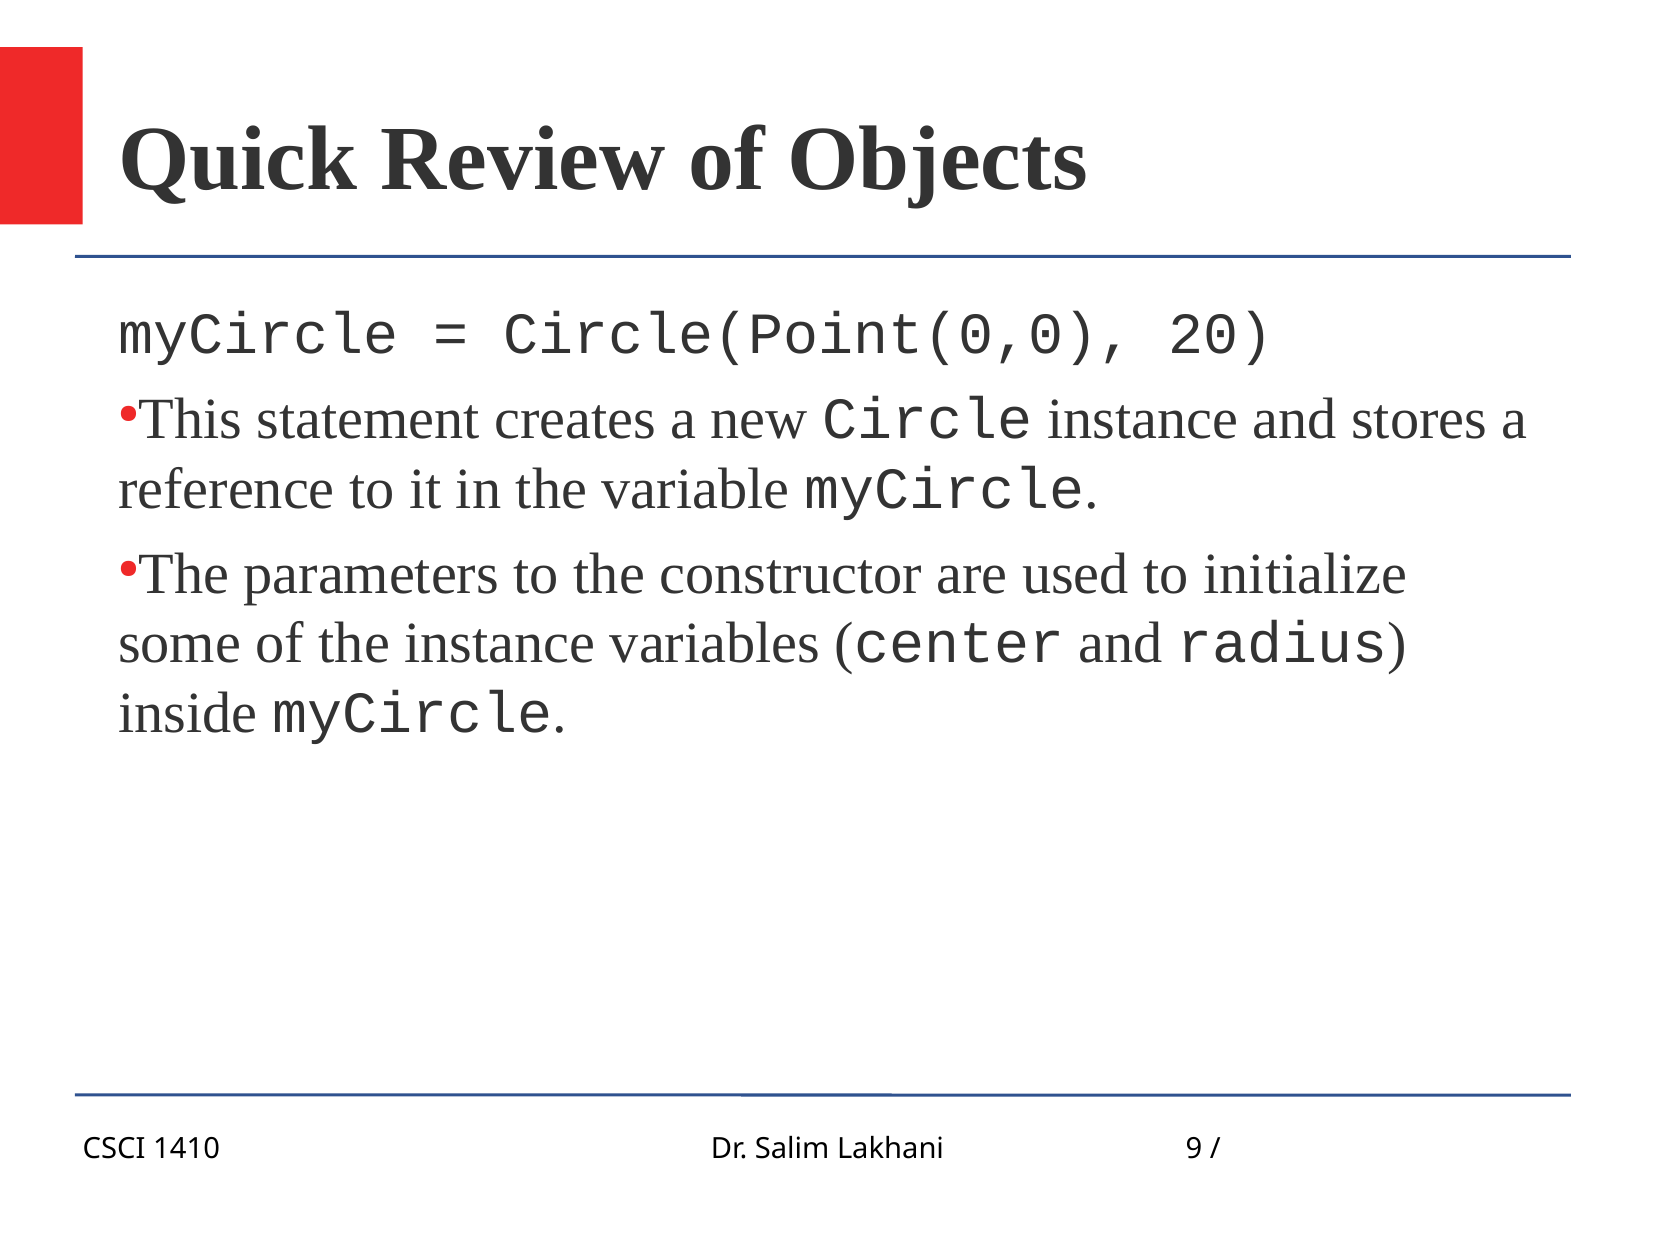

# Quick Review of Objects
myCircle = Circle(Point(0,0), 20)
This statement creates a new Circle instance and stores a reference to it in the variable myCircle.
The parameters to the constructor are used to initialize some of the instance variables (center and radius) inside myCircle.
CSCI 1410
Dr. Salim Lakhani
8 /